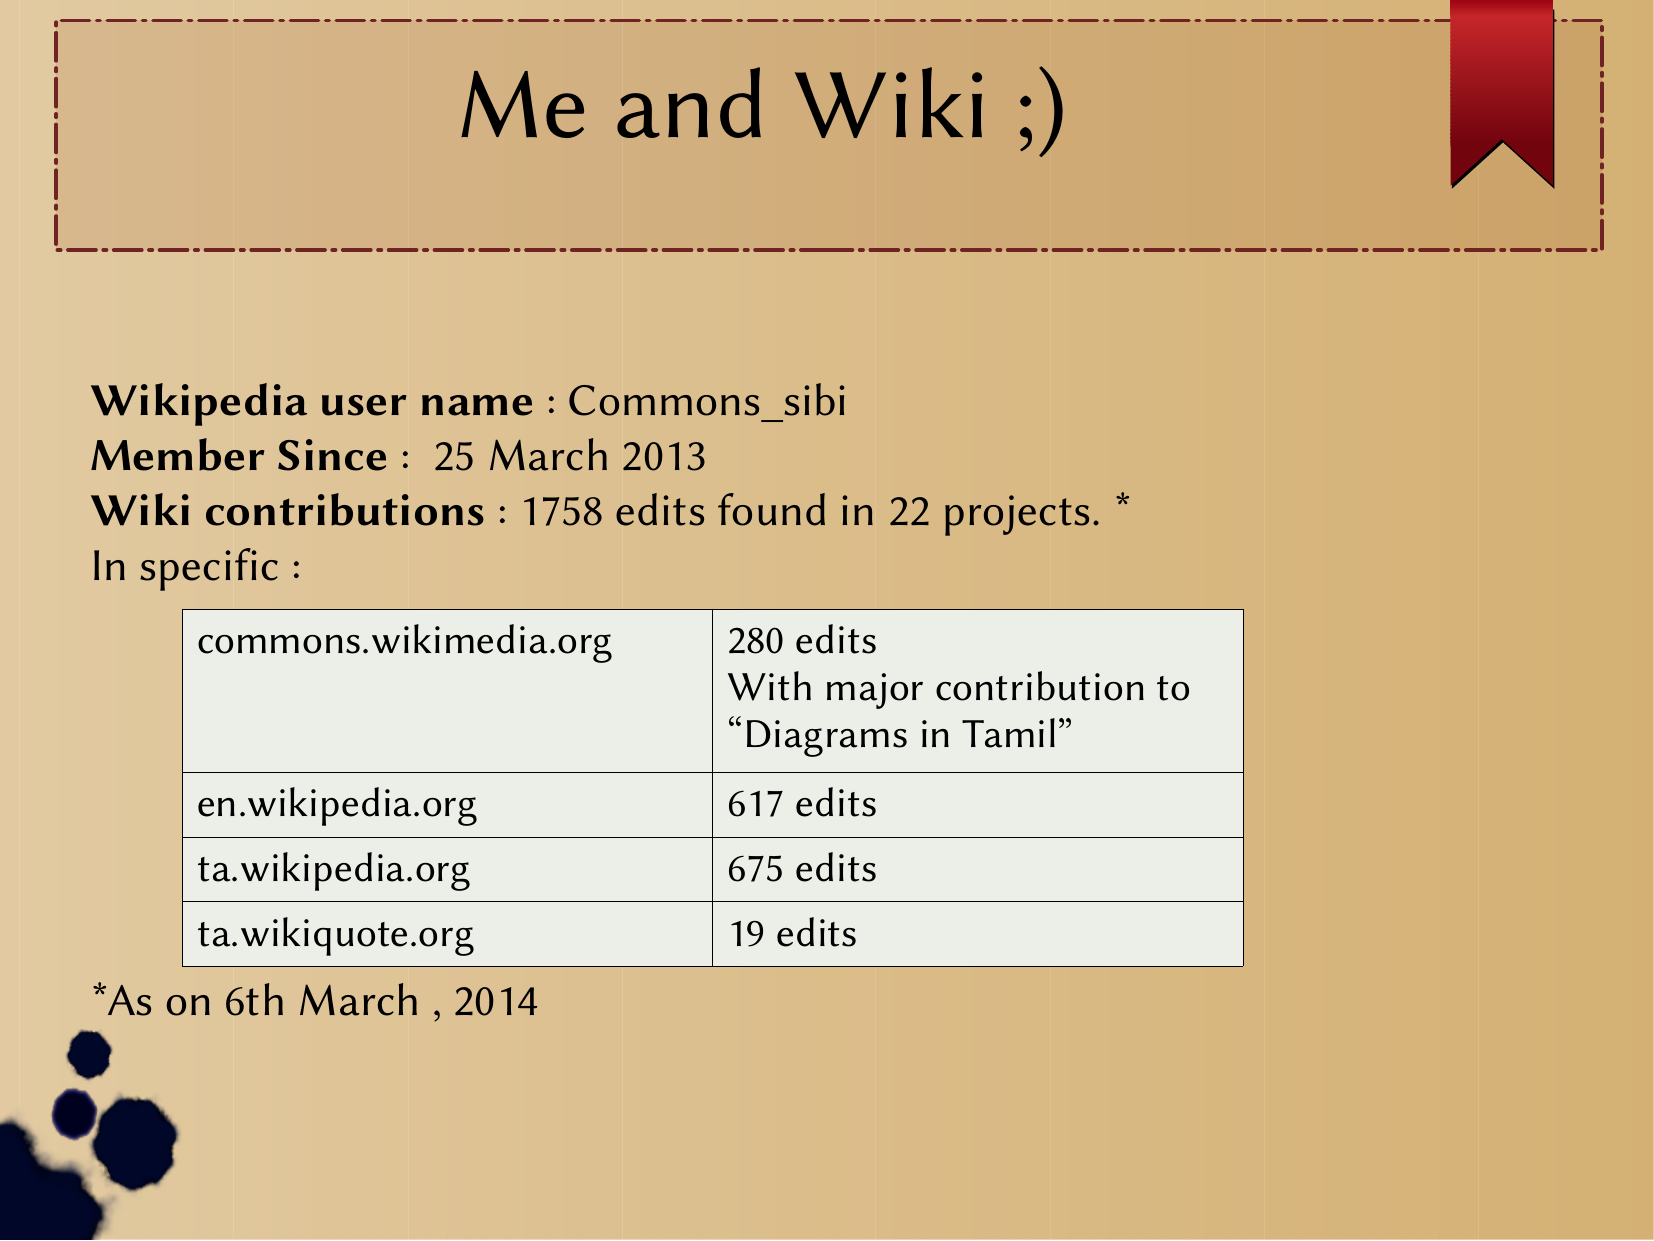

Me and Wiki ;)
#
Wikipedia user name : Commons_sibi
Member Since : 25 March 2013
Wiki contributions : 1758 edits found in 22 projects. *
In specific :
*As on 6th March , 2014
| commons.wikimedia.org | 280 edits With major contribution to “Diagrams in Tamil” |
| --- | --- |
| en.wikipedia.org | 617 edits |
| ta.wikipedia.org | 675 edits |
| ta.wikiquote.org | 19 edits |